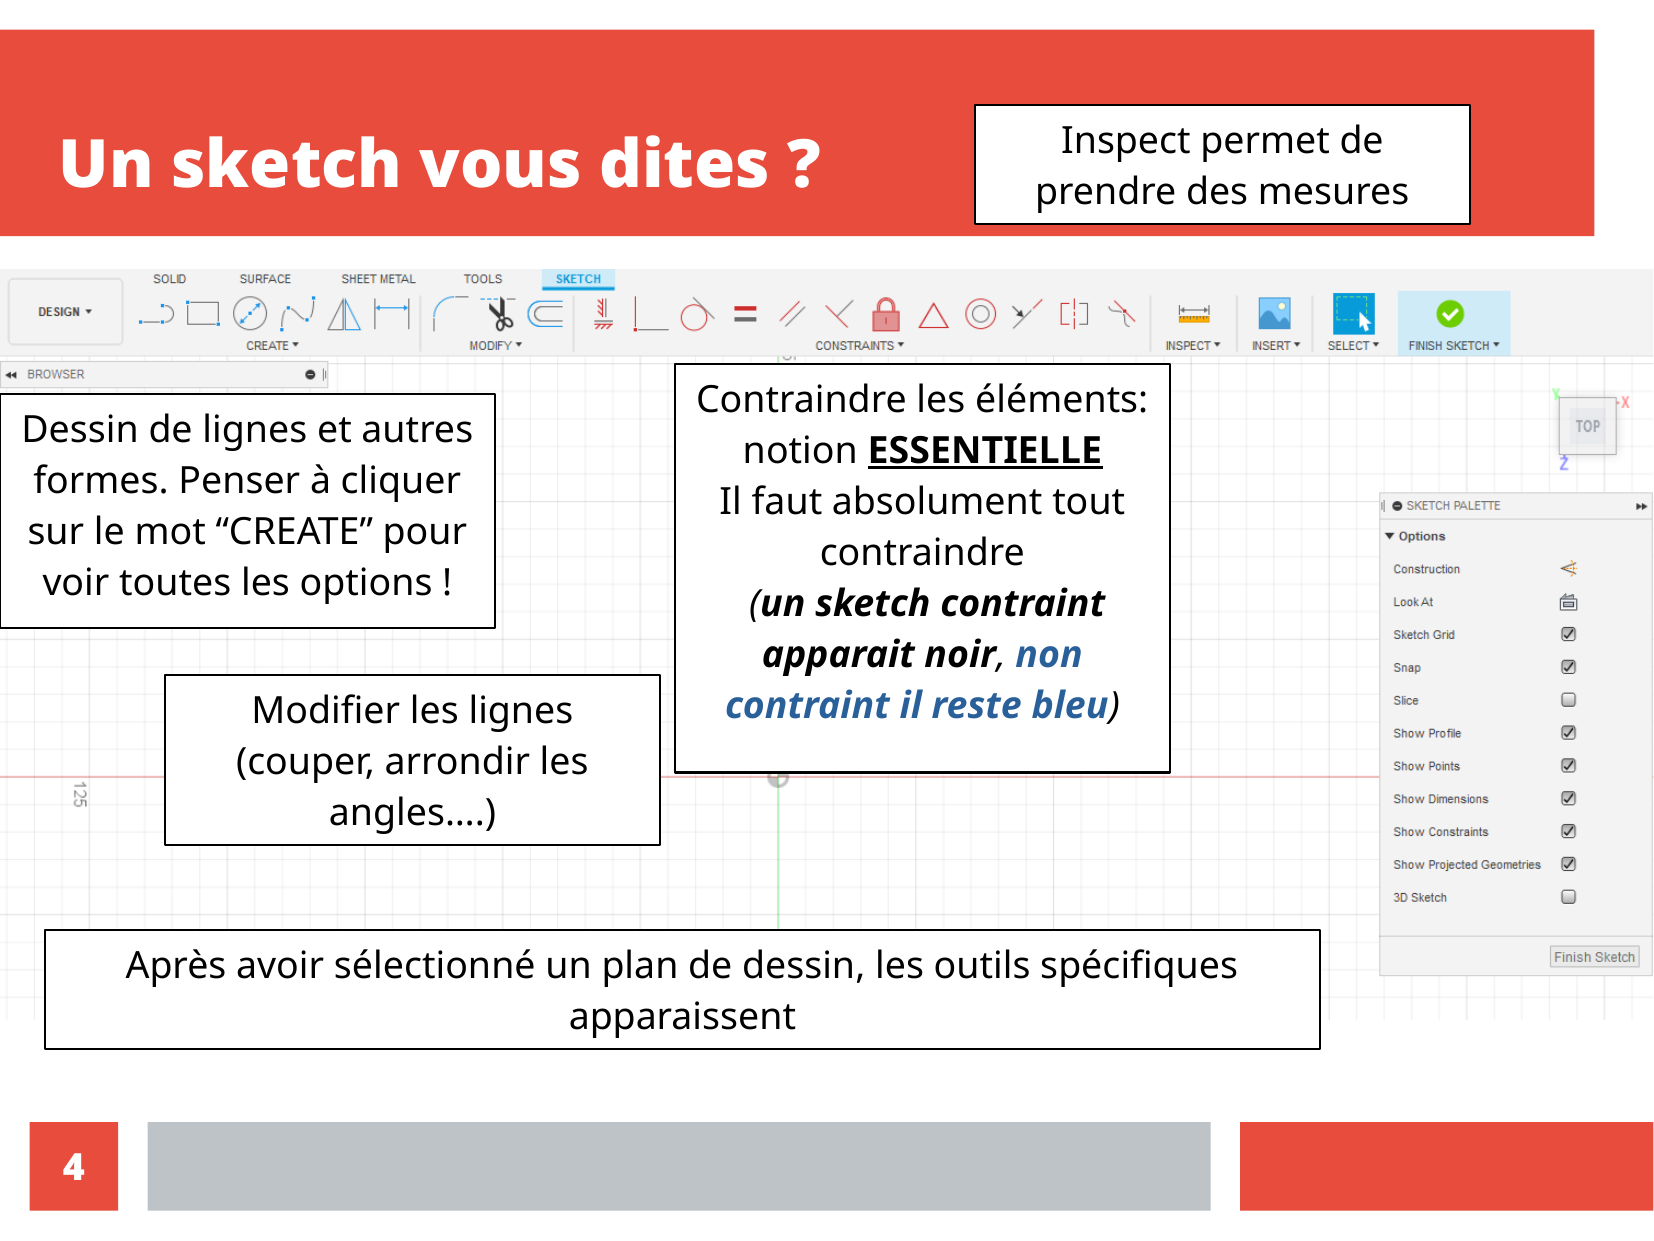

# Un sketch vous dites ?
Inspect permet de prendre des mesures
Contraindre les éléments: notion ESSENTIELLE
Il faut absolument tout contraindre
 (un sketch contraint apparait noir, non contraint il reste bleu)
Dessin de lignes et autres formes. Penser à cliquer sur le mot “CREATE” pour voir toutes les options !
Modifier les lignes (couper, arrondir les angles….)
Après avoir sélectionné un plan de dessin, les outils spécifiques apparaissent
4